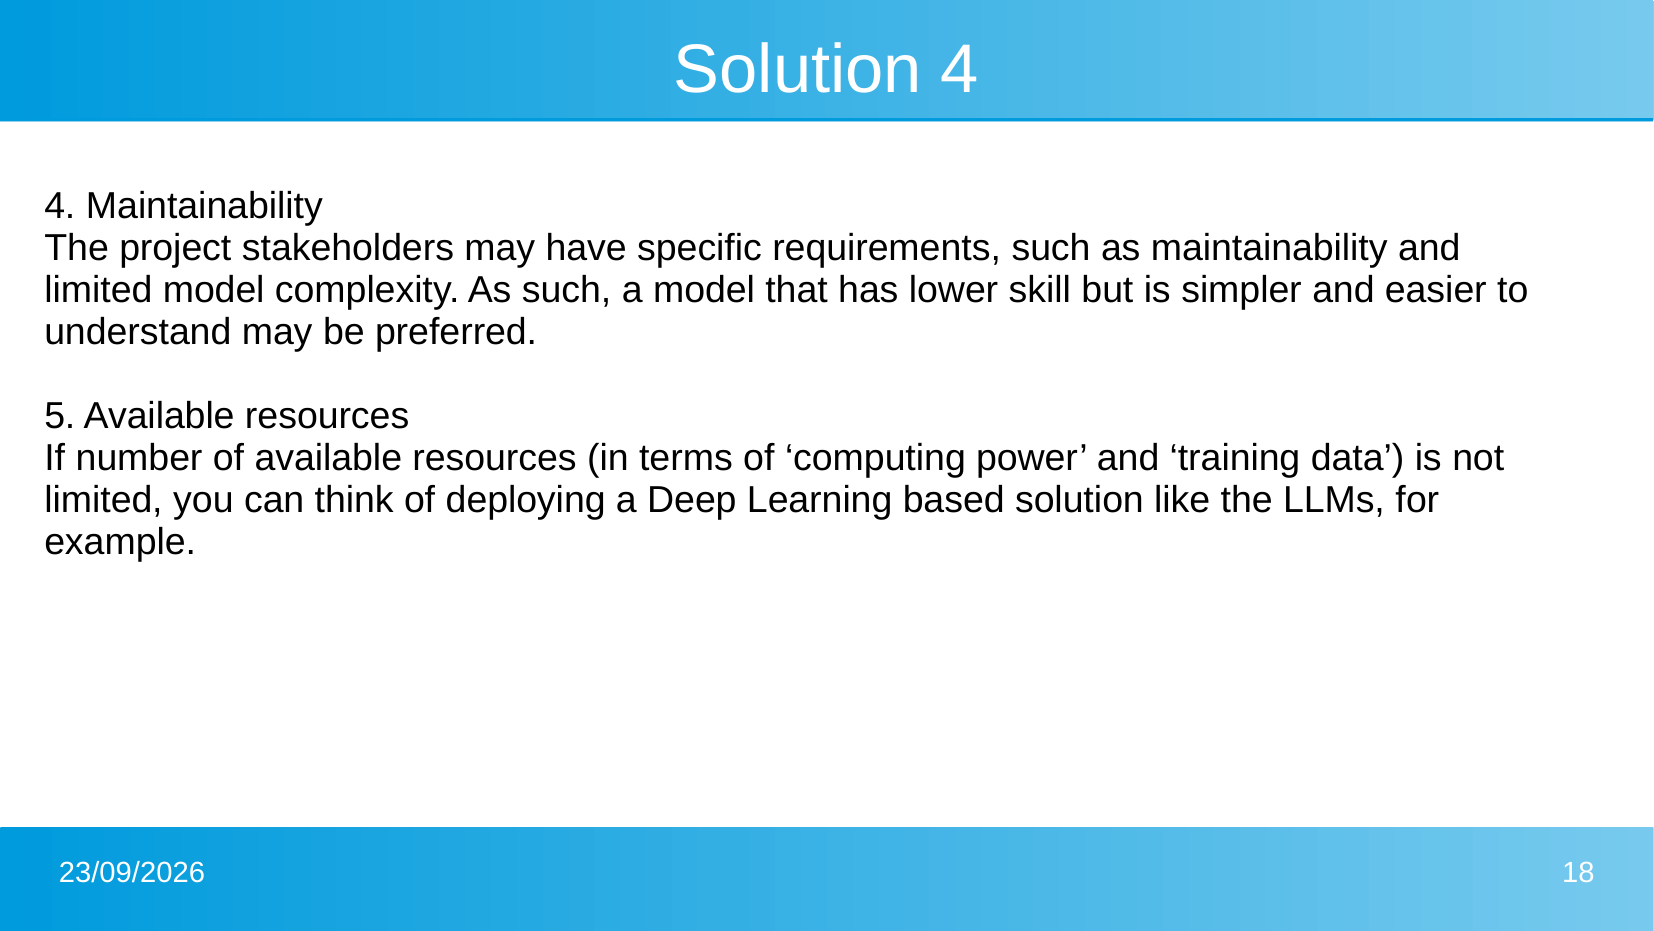

# Solution 4
4. Maintainability
The project stakeholders may have specific requirements, such as maintainability and limited model complexity. As such, a model that has lower skill but is simpler and easier to understand may be preferred.
5. Available resources
If number of available resources (in terms of ‘computing power’ and ‘training data’) is not limited, you can think of deploying a Deep Learning based solution like the LLMs, for example.
18